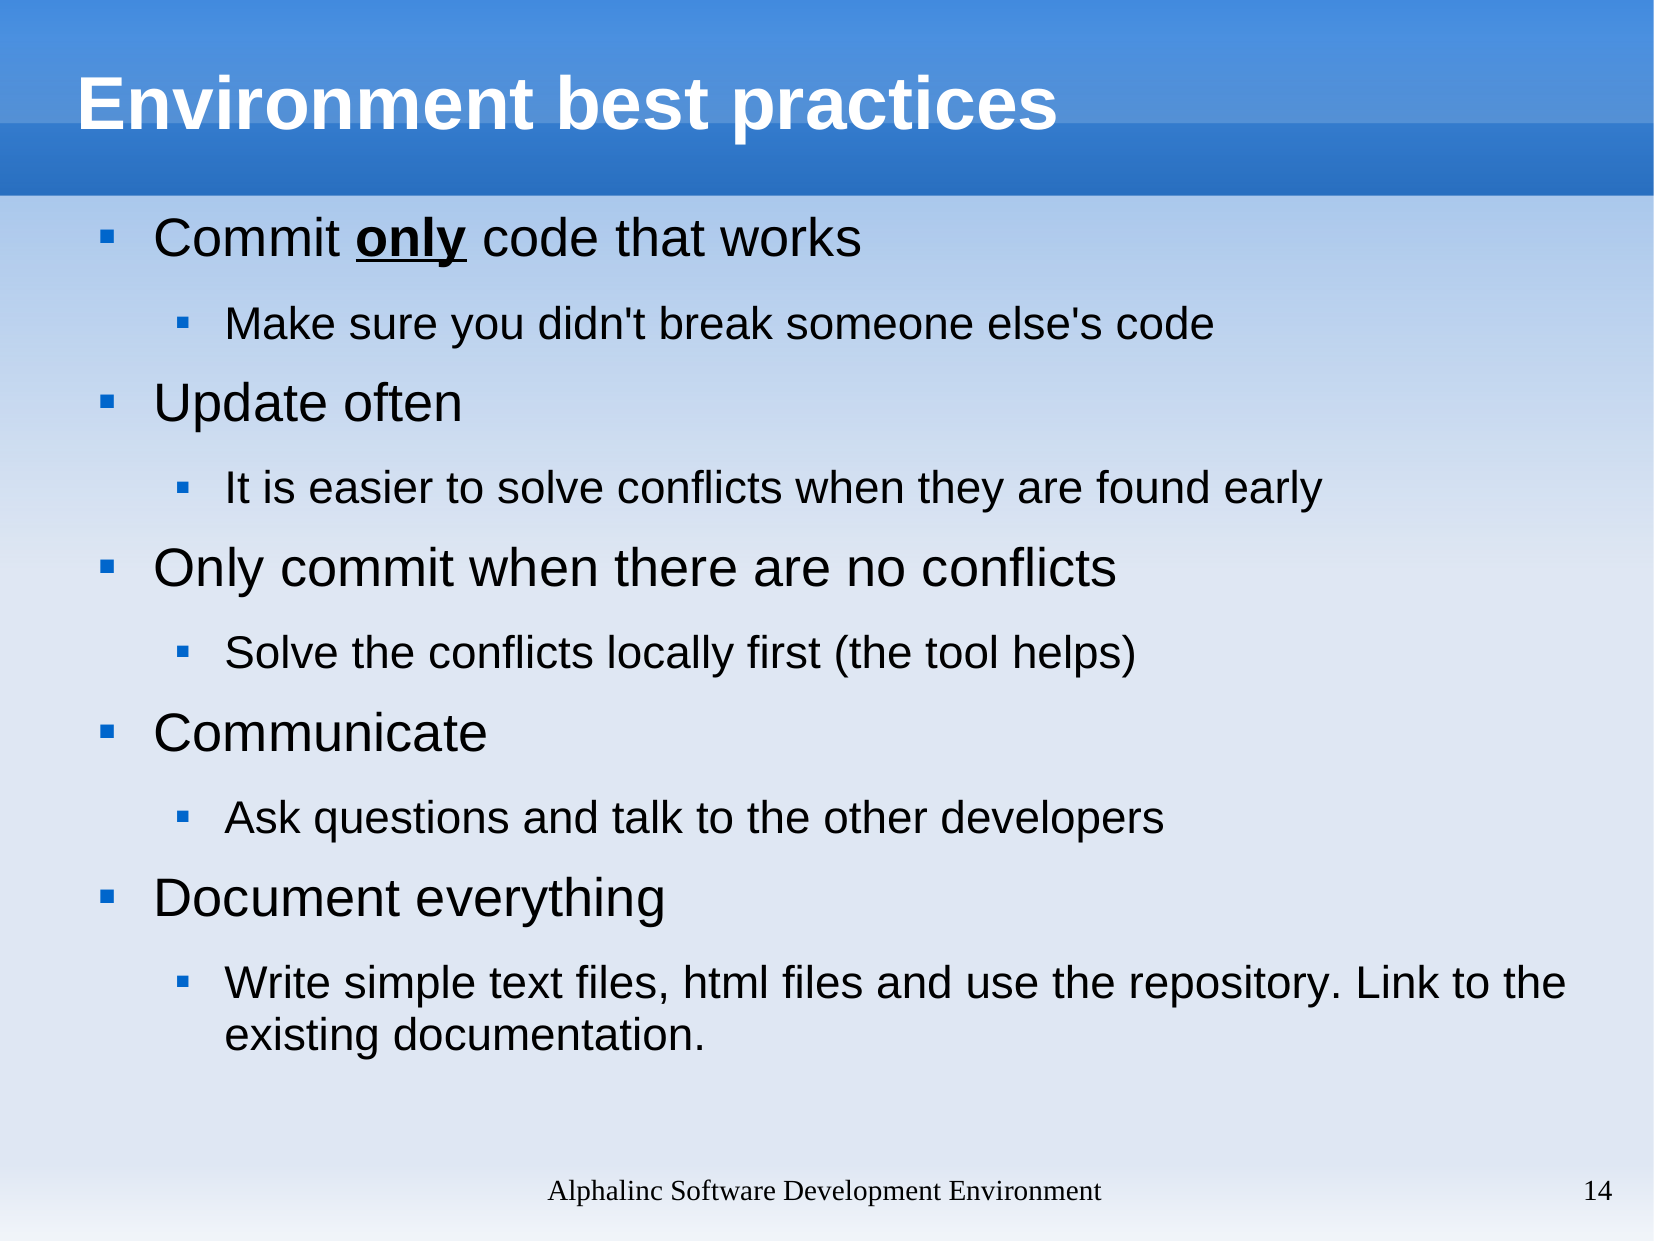

# Environment best practices
Commit only code that works
Make sure you didn't break someone else's code
Update often
It is easier to solve conflicts when they are found early
Only commit when there are no conflicts
Solve the conflicts locally first (the tool helps)
Communicate
Ask questions and talk to the other developers
Document everything
Write simple text files, html files and use the repository. Link to the existing documentation.
Alphalinc Software Development Environment
14